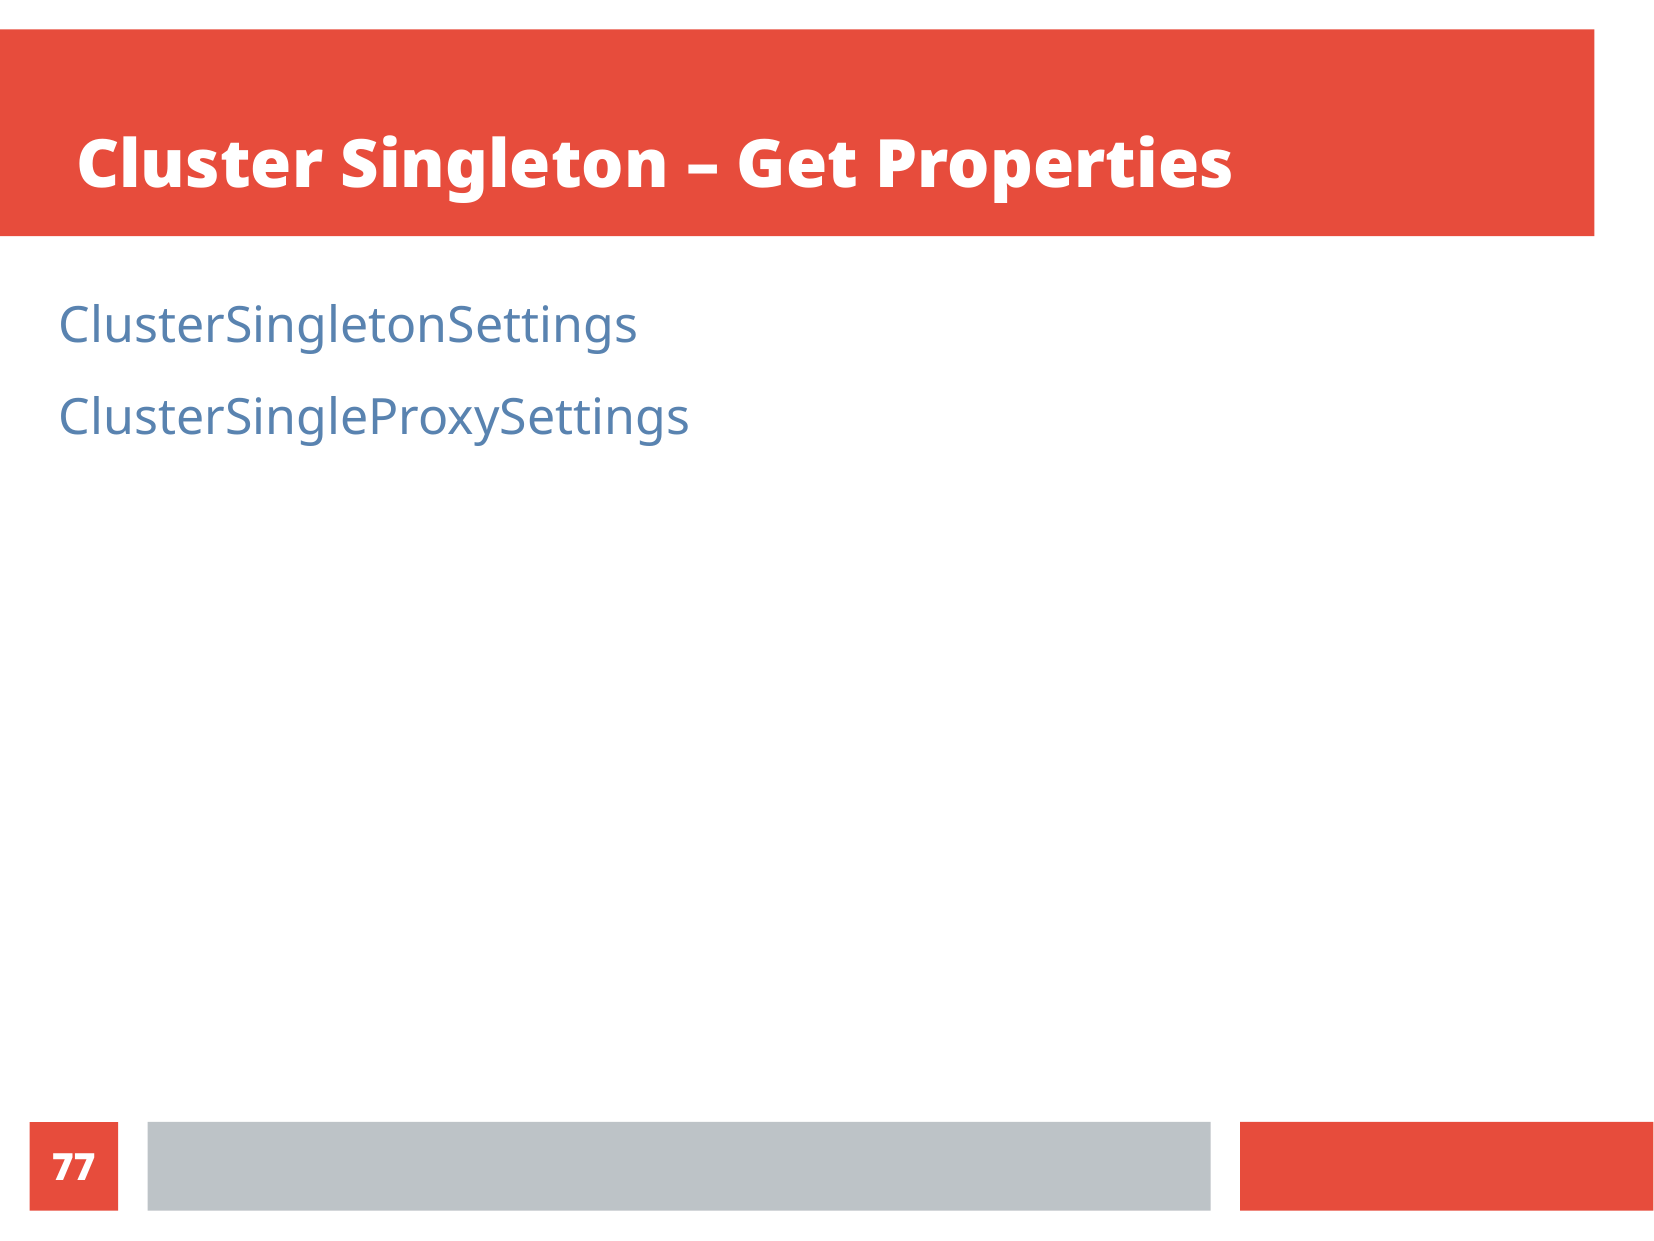

# Cluster Singleton – Get Properties
ClusterSingletonSettings
ClusterSingleProxySettings
77